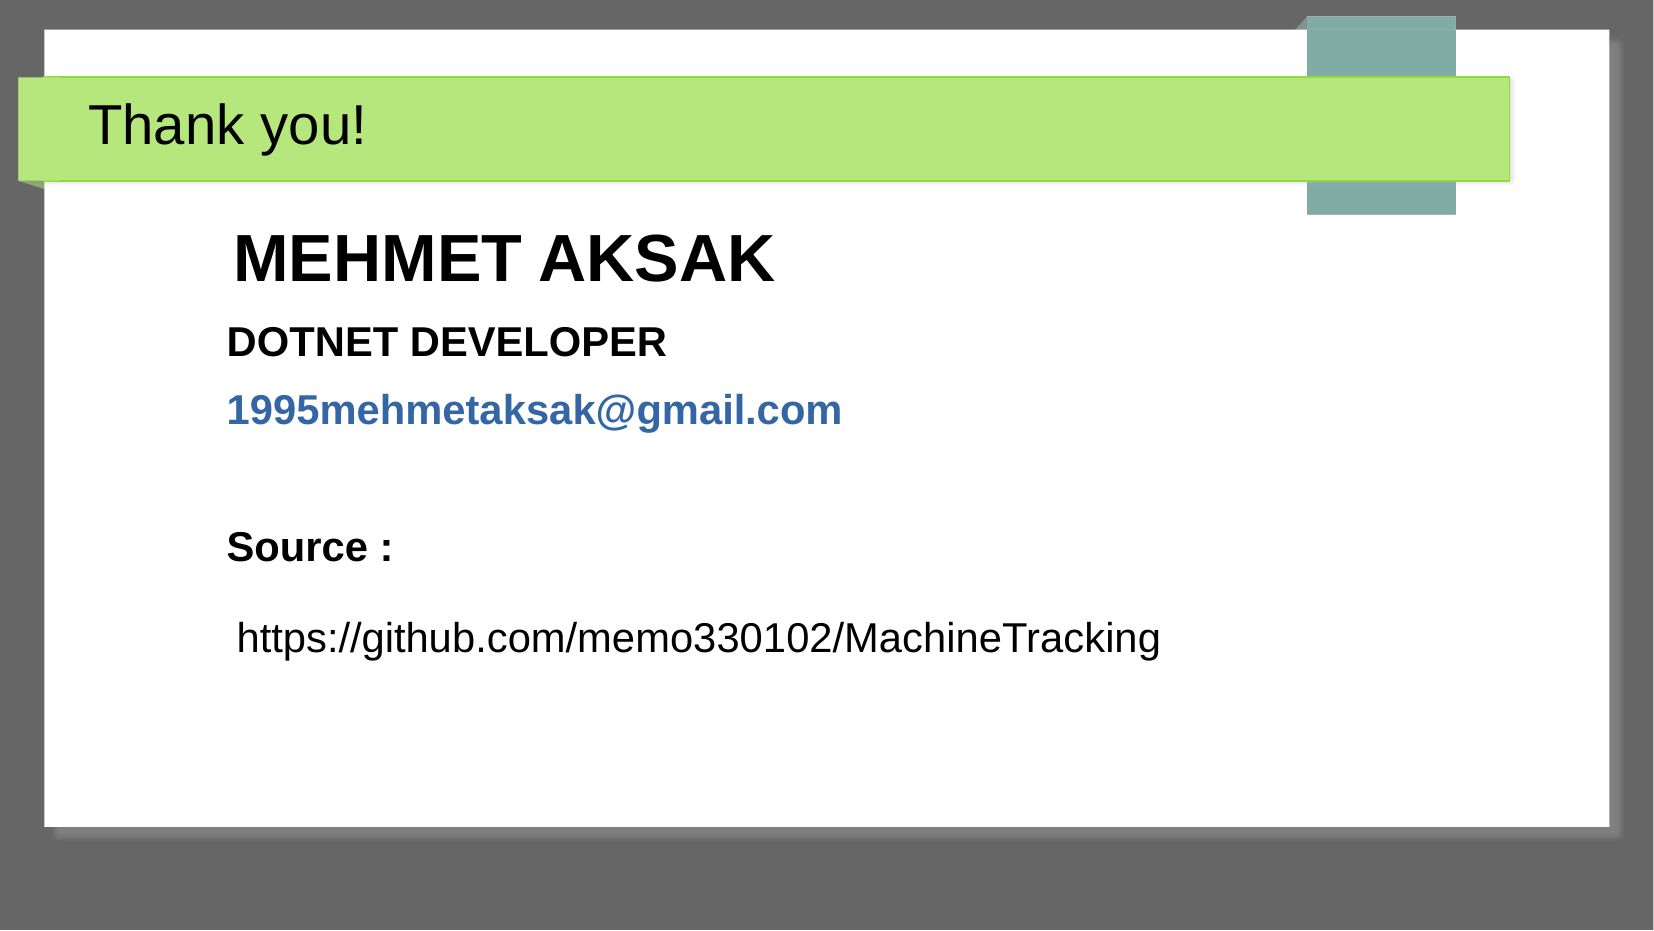

# Thank you!
 MEHMET AKSAK
 DOTNET DEVELOPER
 1995mehmetaksak@gmail.com
 Source :
 https://github.com/memo330102/MachineTracking